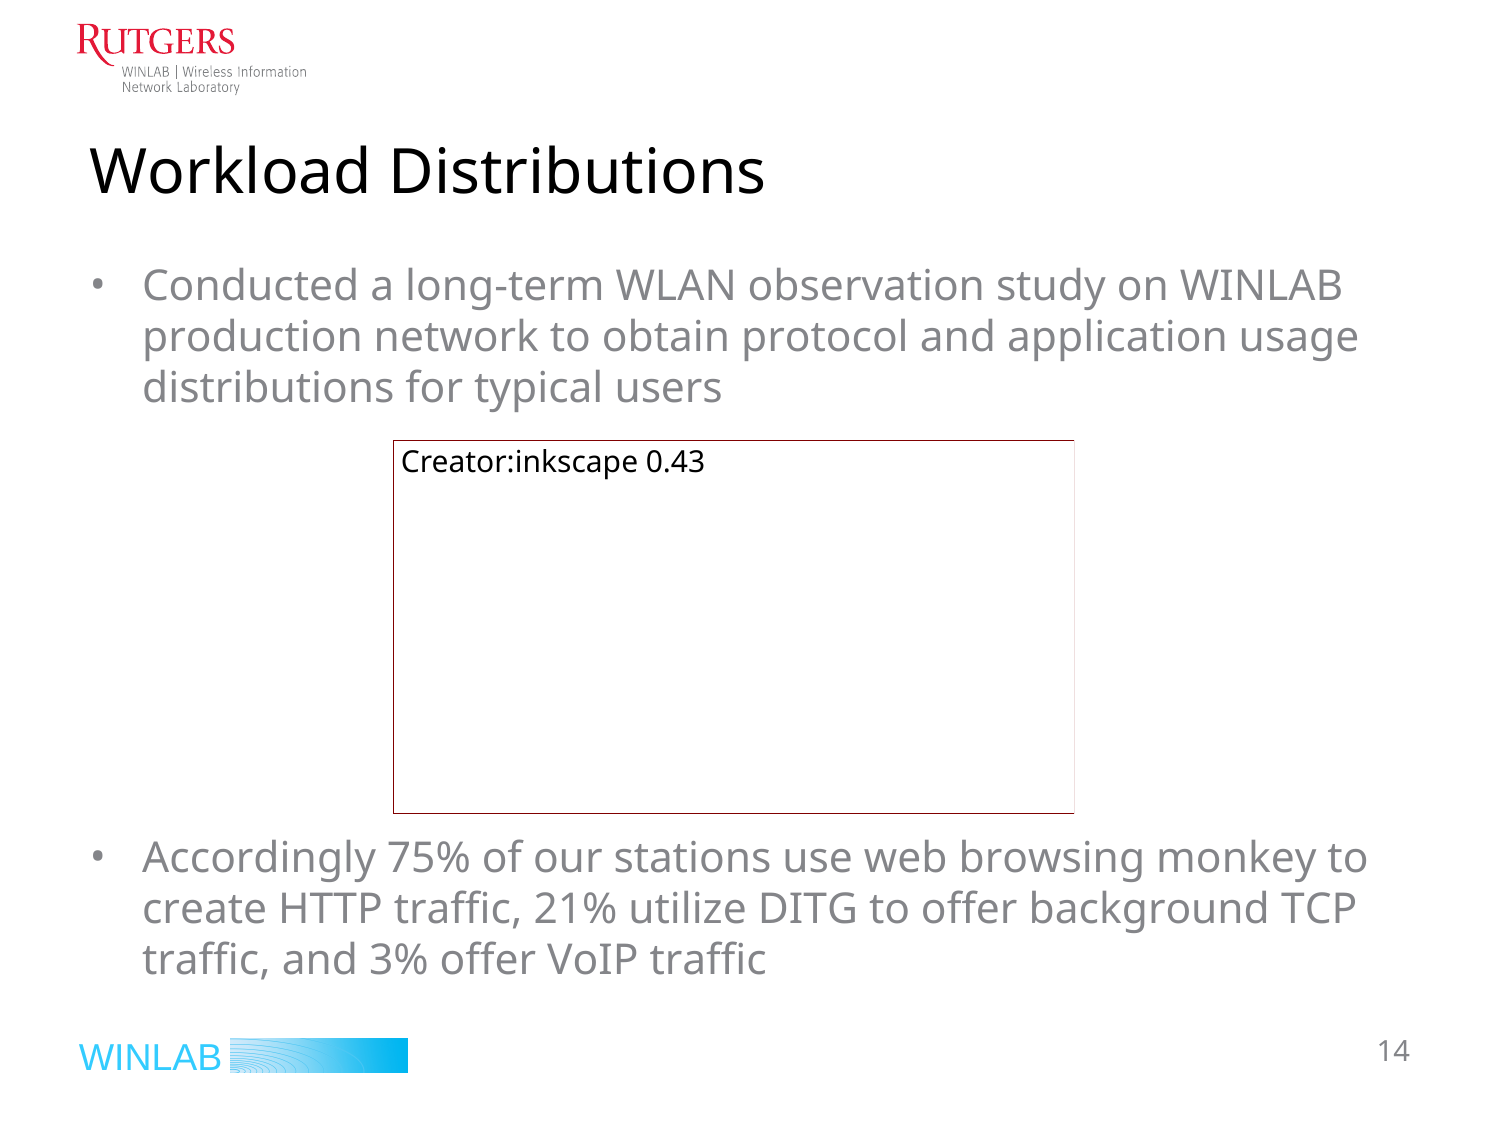

# Workload Distributions
Conducted a long-term WLAN observation study on WINLAB production network to obtain protocol and application usage distributions for typical users
Accordingly 75% of our stations use web browsing monkey to create HTTP traffic, 21% utilize DITG to offer background TCP traffic, and 3% offer VoIP traffic
14